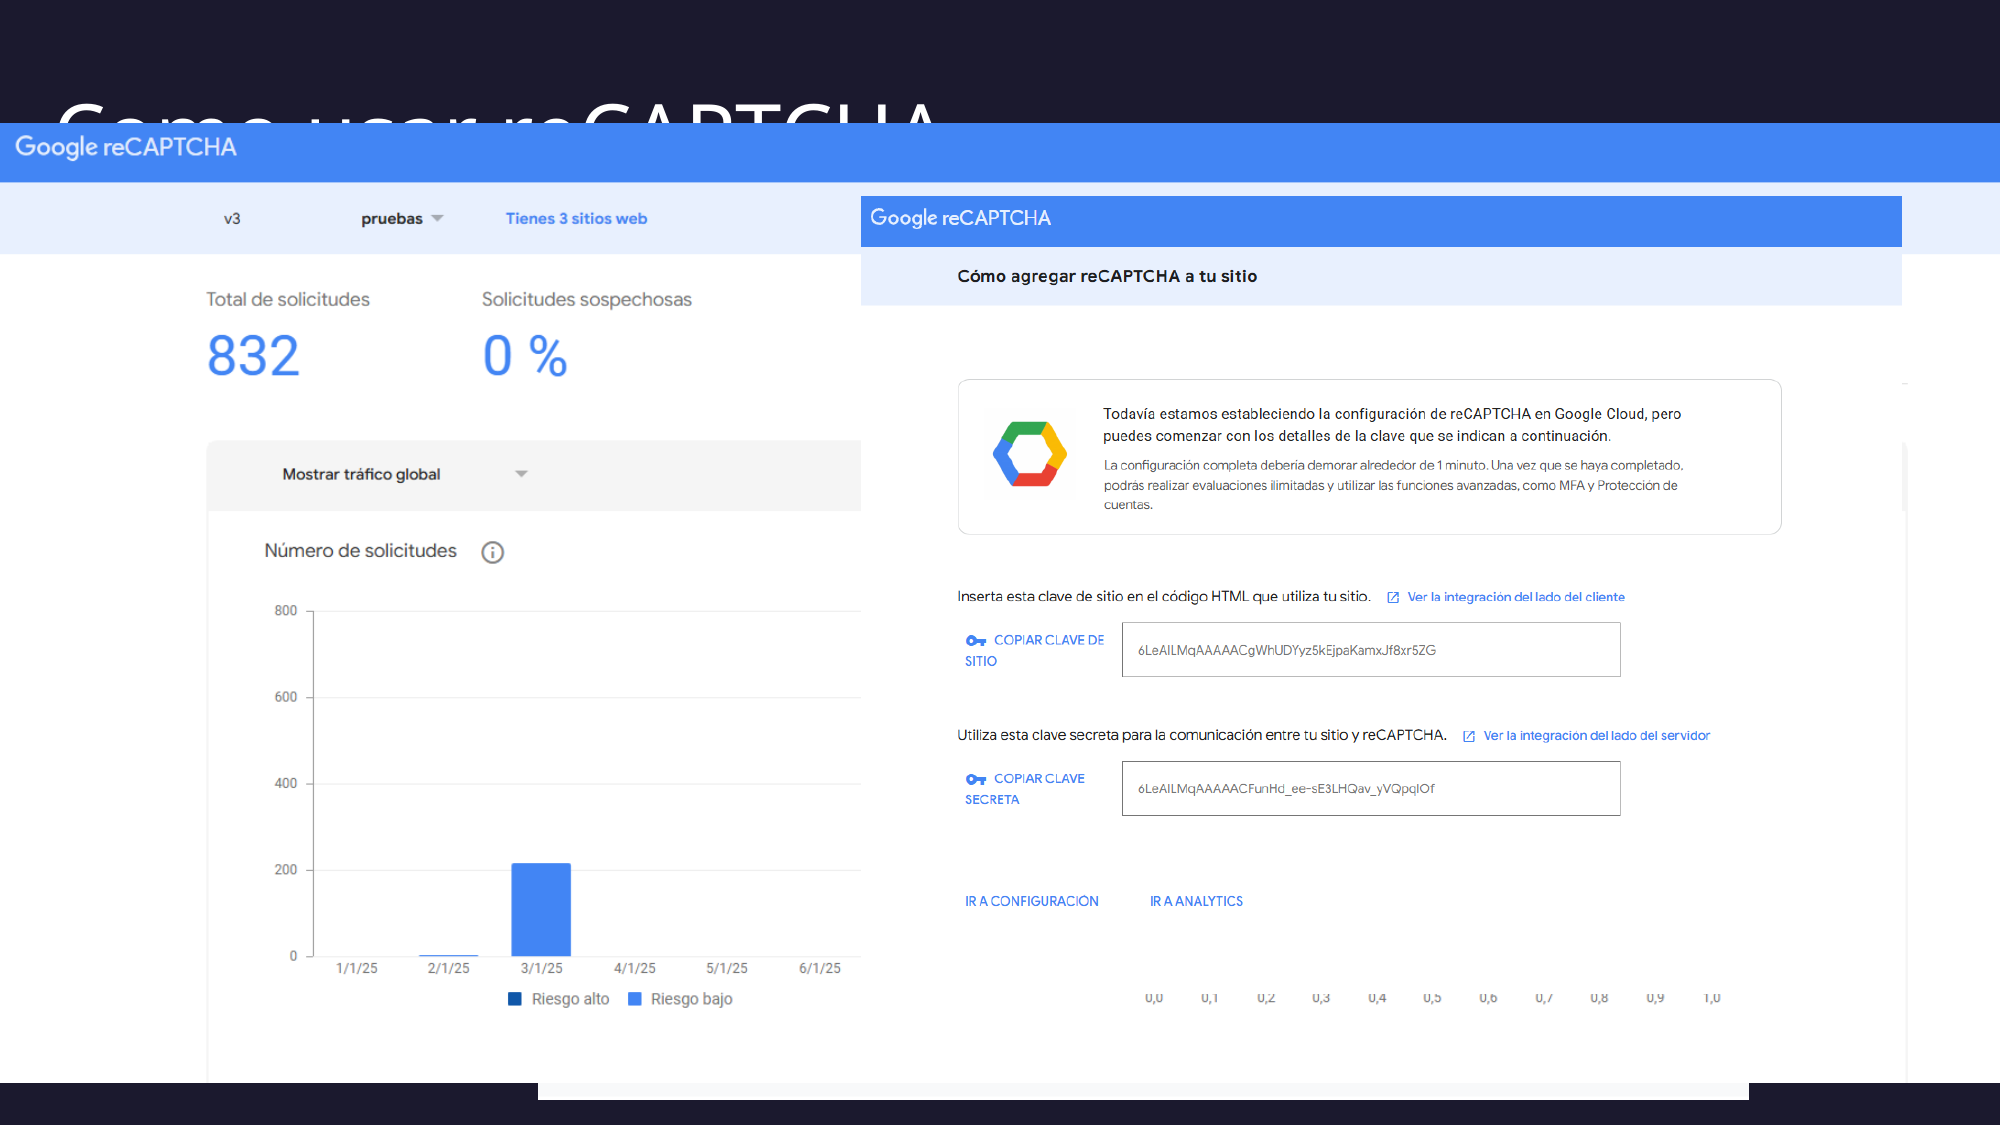

# Como usar reCAPTCHA
Es muy fácil
Accedemos a la pagina https://www.google.com/recaptcha
Presionamos en Admin Console
Nos abrirá la pagina del registro
Si ya se tiene un registro nos enviara a la pagina de monitoreo